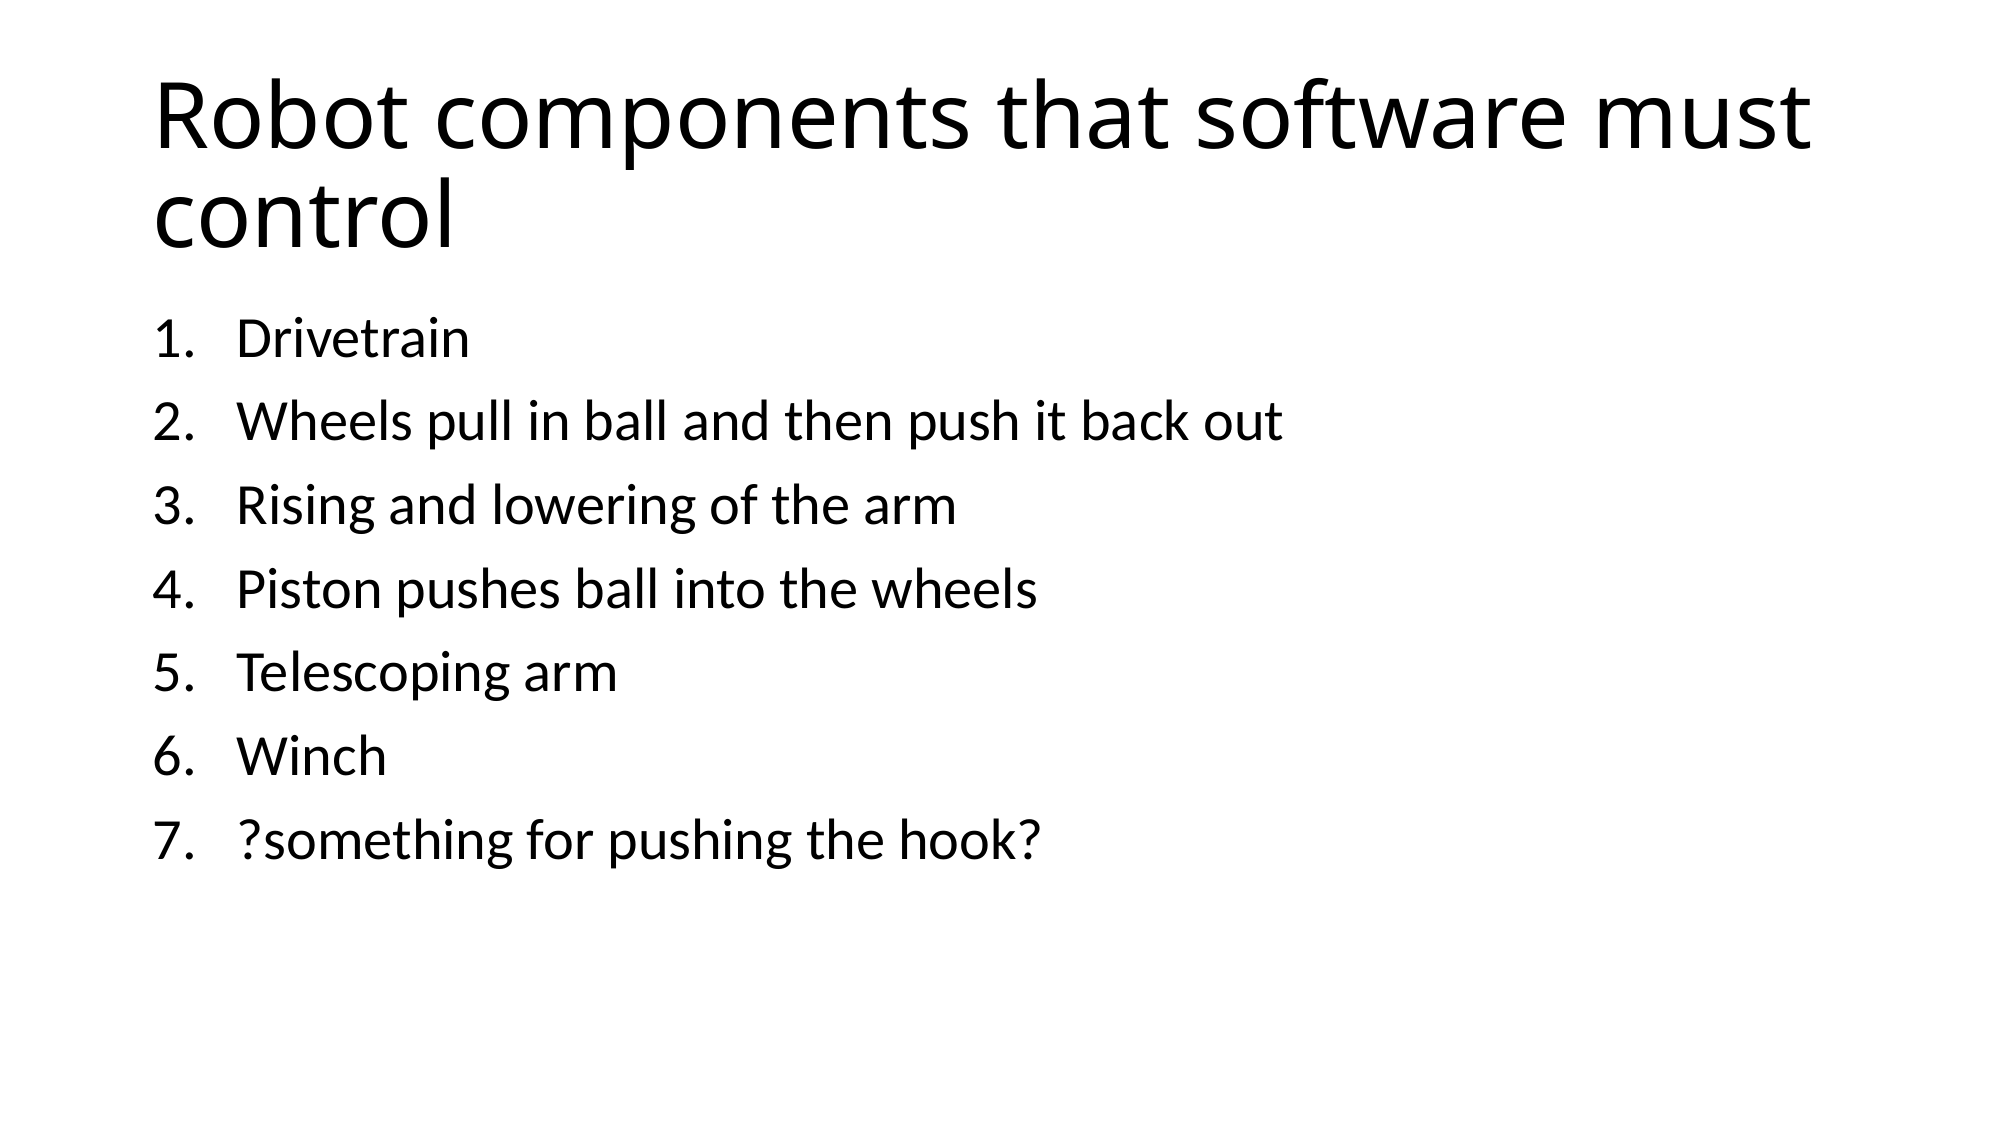

# Robot components that software must control
Drivetrain
Wheels pull in ball and then push it back out
Rising and lowering of the arm
Piston pushes ball into the wheels
Telescoping arm
Winch
?something for pushing the hook?